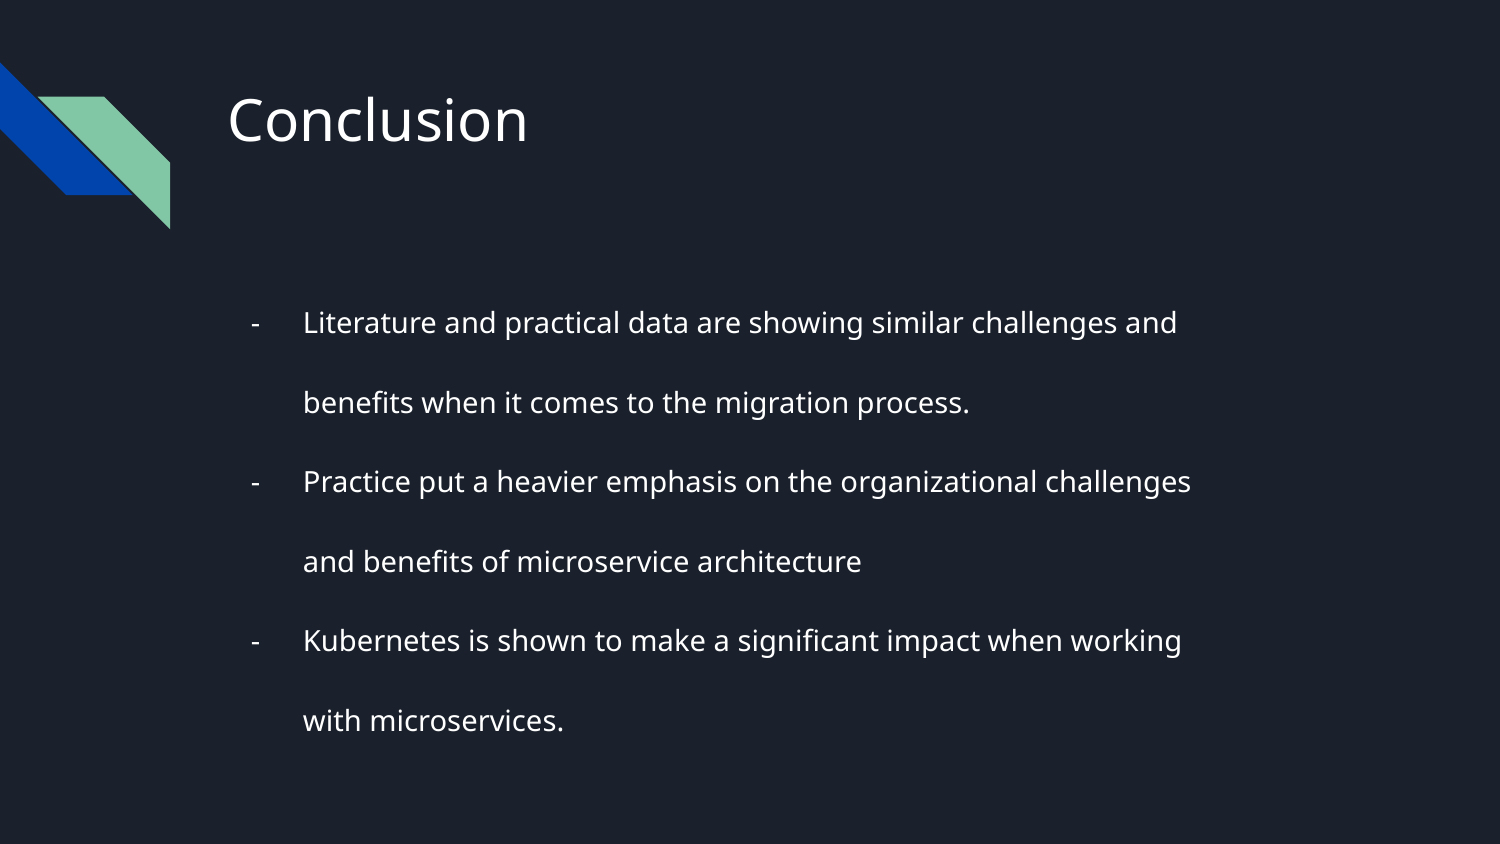

# Conclusion
Literature and practical data are showing similar challenges and benefits when it comes to the migration process.
Practice put a heavier emphasis on the organizational challenges and benefits of microservice architecture
Kubernetes is shown to make a significant impact when working with microservices.